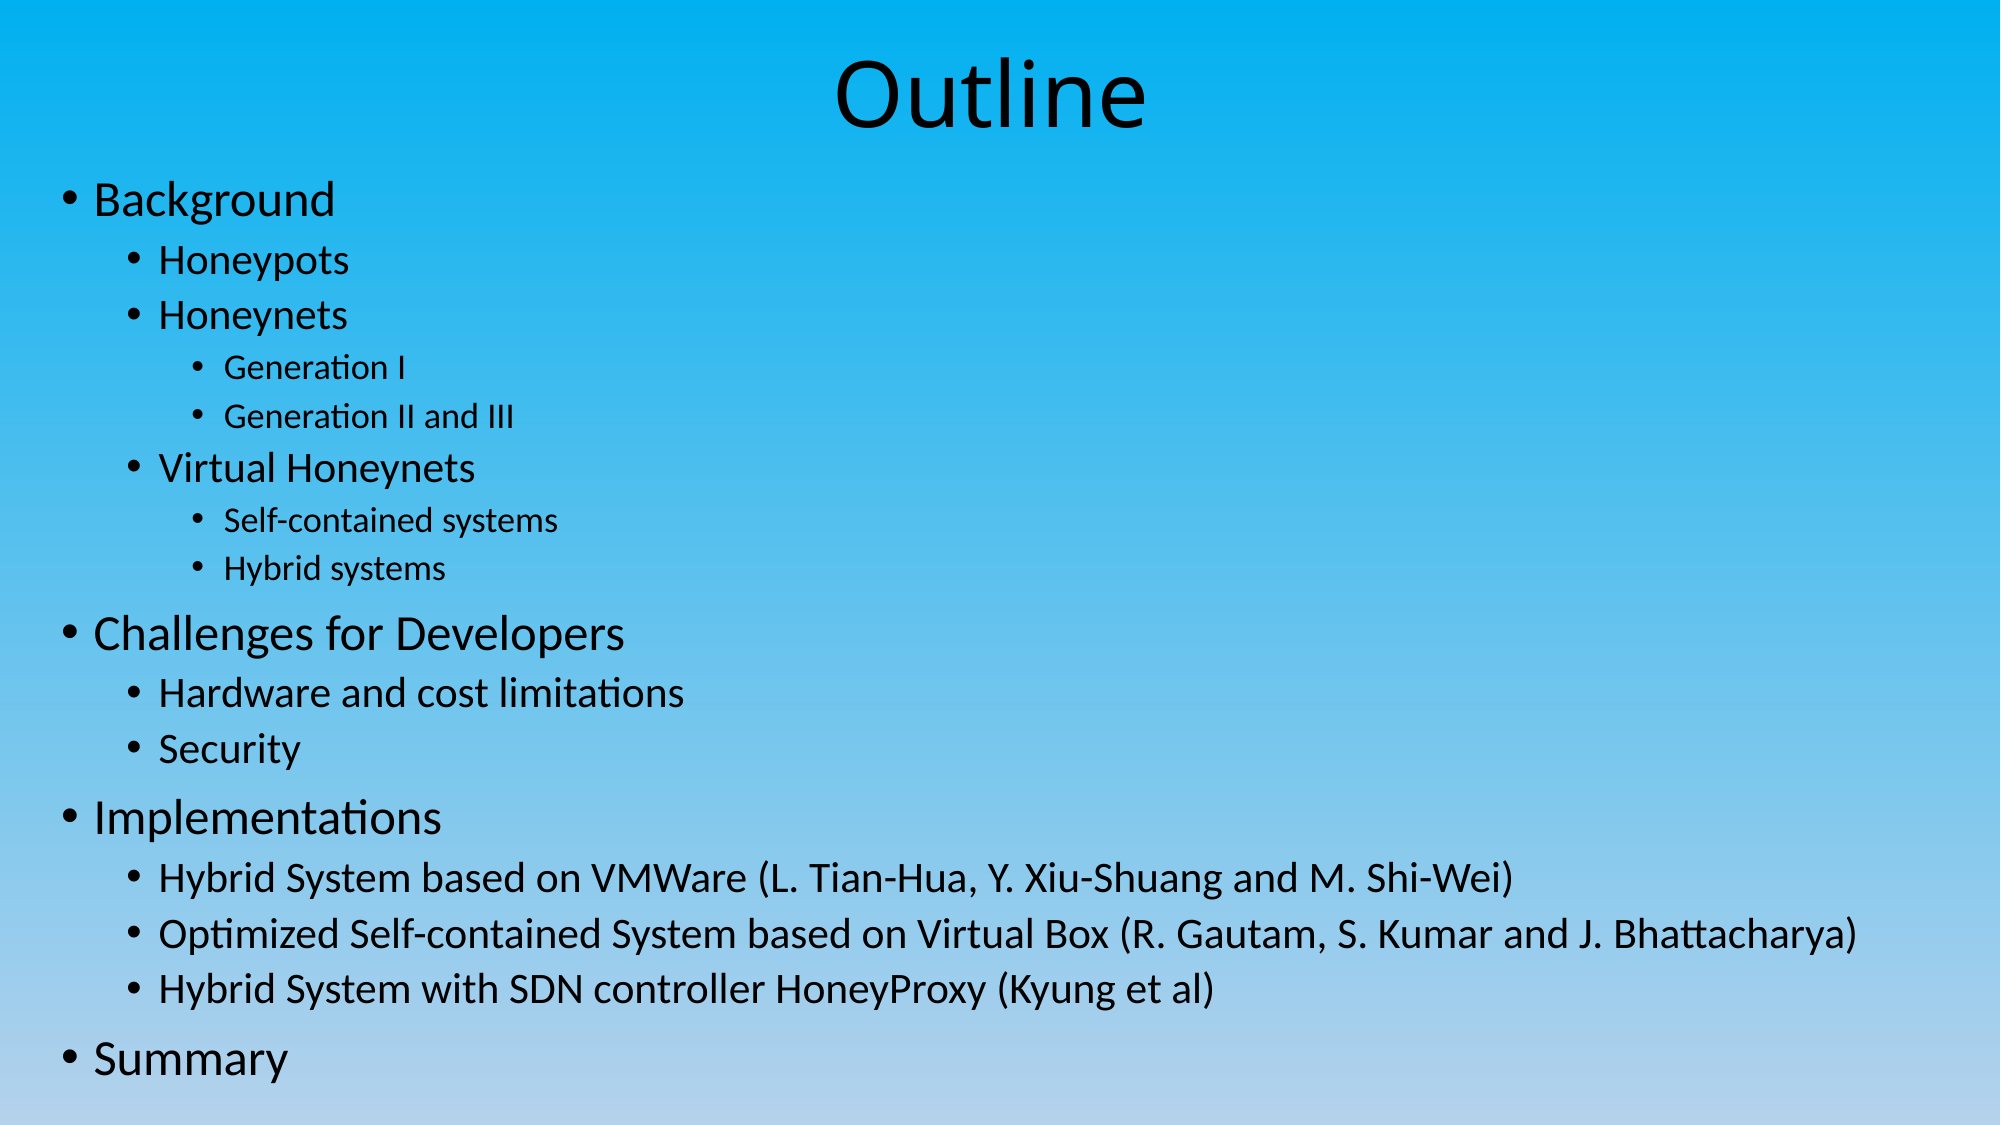

# Outline
Background
Honeypots
Honeynets
Generation I
Generation II and III
Virtual Honeynets
Self-contained systems
Hybrid systems
Challenges for Developers
Hardware and cost limitations
Security
Implementations
Hybrid System based on VMWare (L. Tian-Hua, Y. Xiu-Shuang and M. Shi-Wei)
Optimized Self-contained System based on Virtual Box (R. Gautam, S. Kumar and J. Bhattacharya)
Hybrid System with SDN controller HoneyProxy (Kyung et al)
Summary